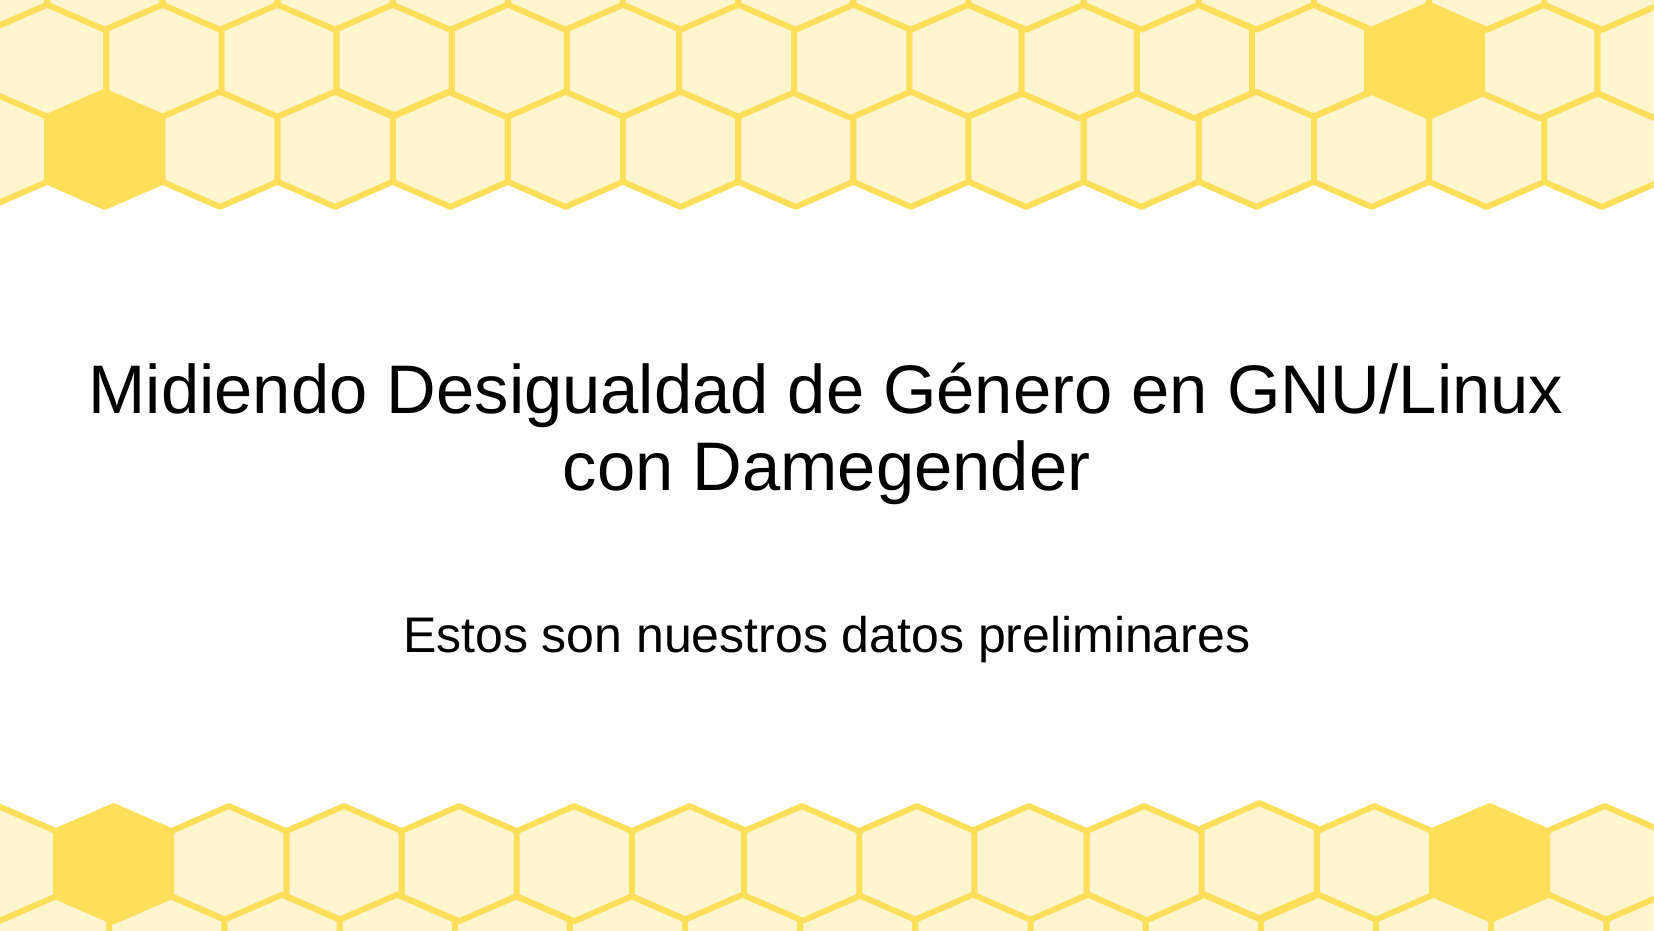

# Midiendo Desigualdad de Género en GNU/Linux con Damegender
Estos son nuestros datos preliminares